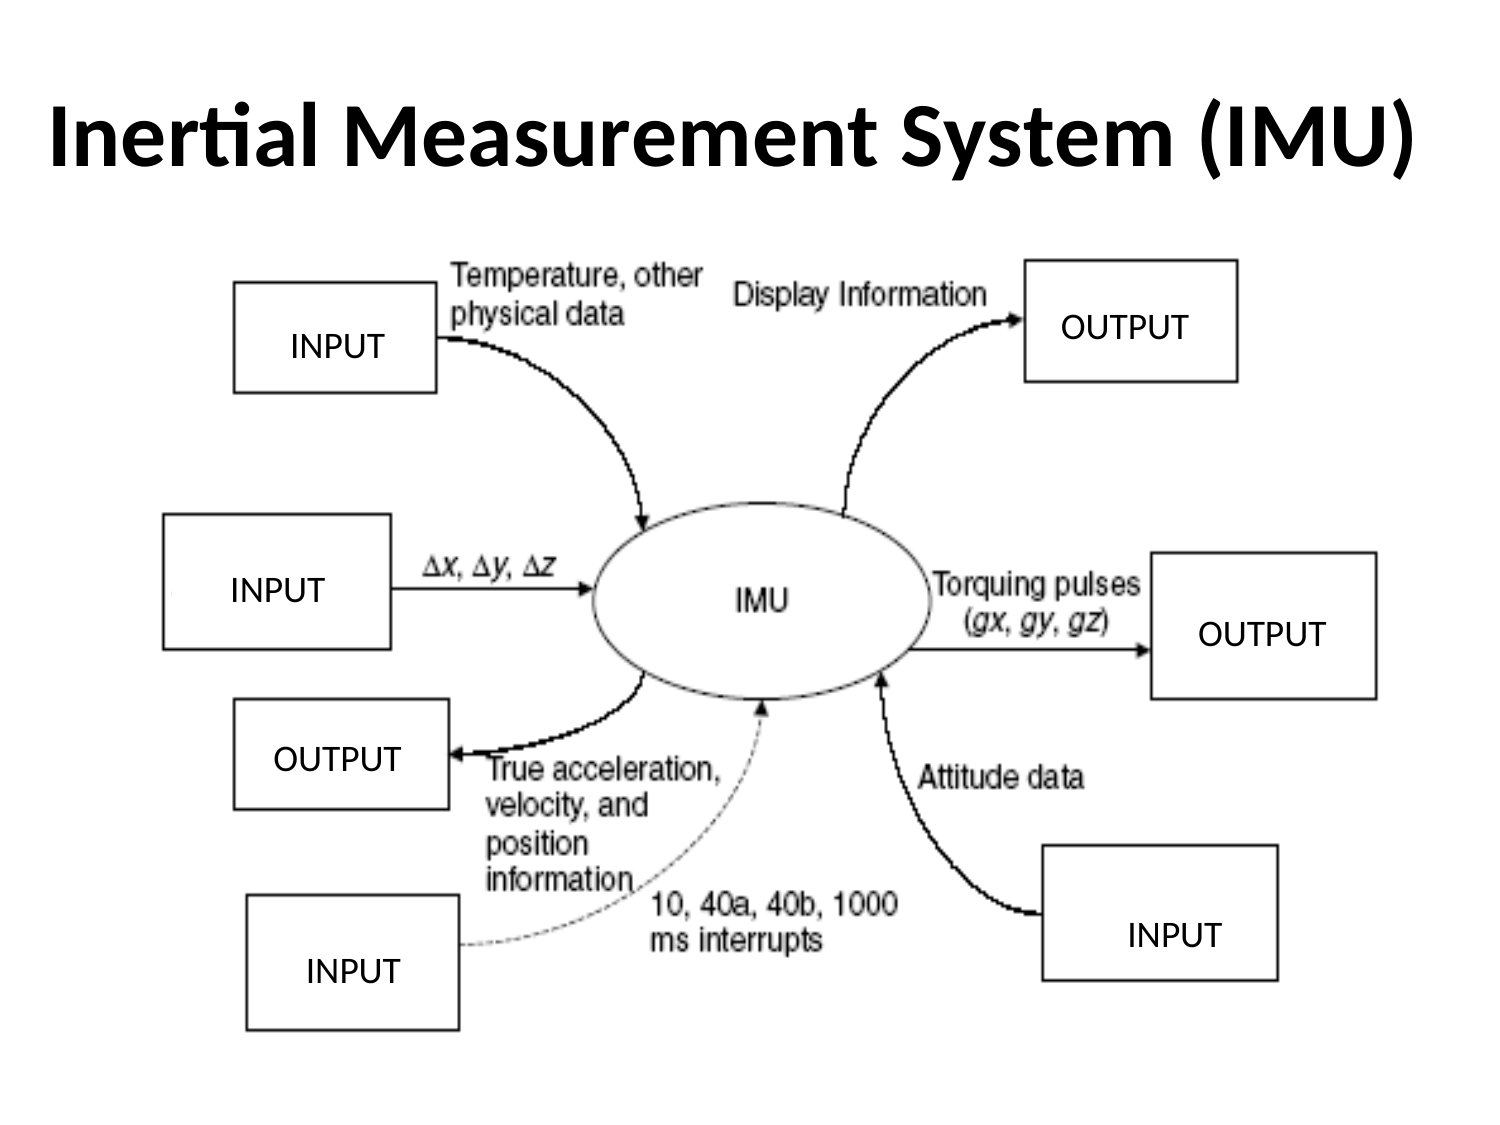

# Inertial Measurement System (IMU)
OUTPUT
INPUT
INPUT
OUTPUT
OUTPUT
INPUT
INPUT